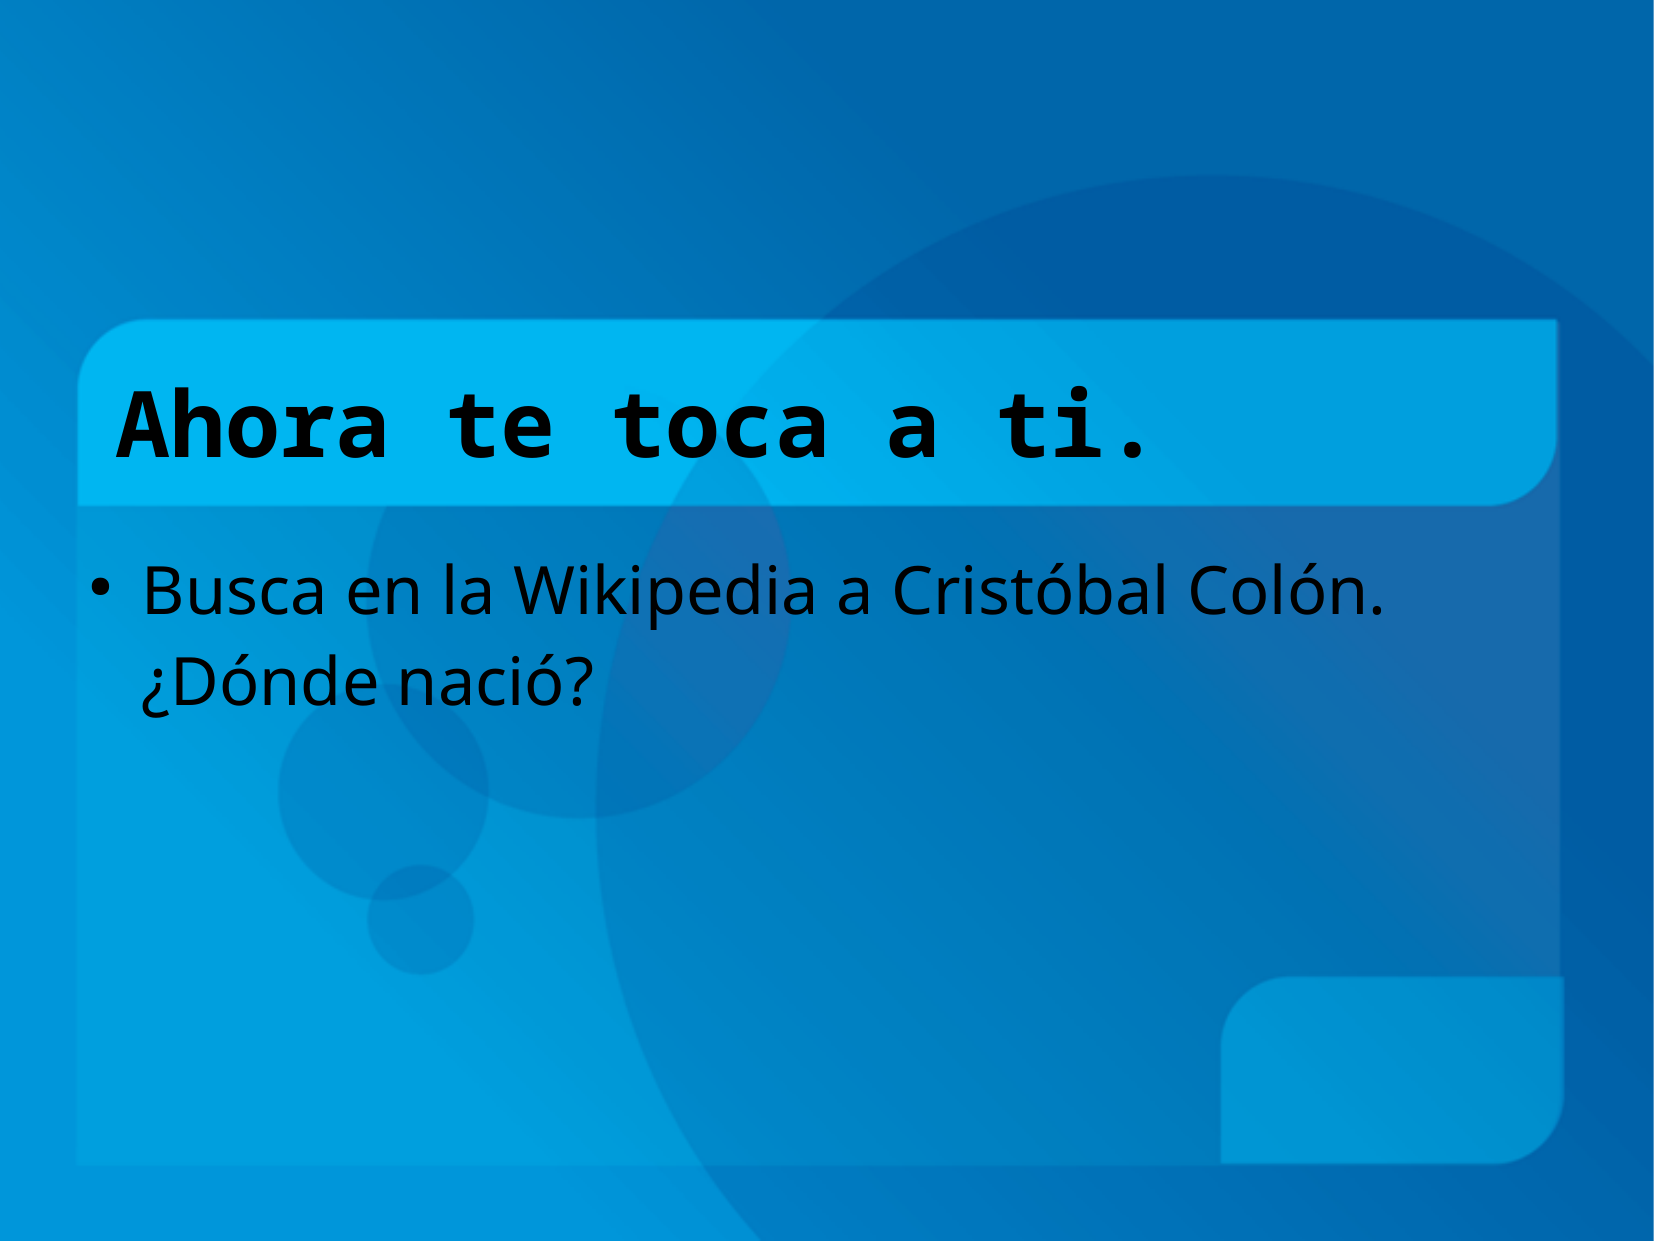

# Ahora te toca a ti.
Busca en la Wikipedia a Cristóbal Colón. ¿Dónde nació?